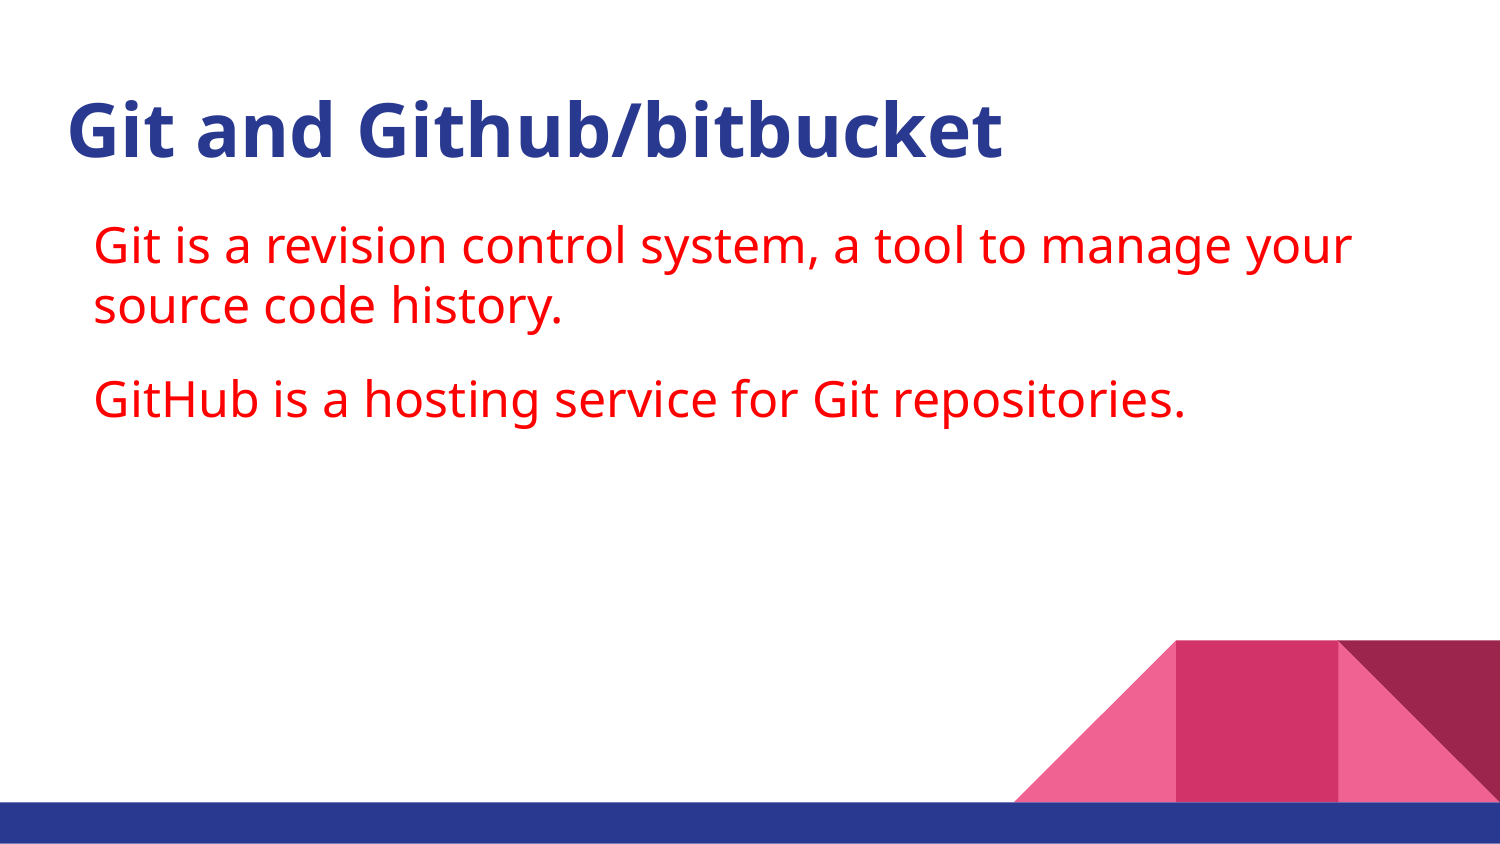

# Git and Github/bitbucket
Git is a revision control system, a tool to manage your source code history.
GitHub is a hosting service for Git repositories.